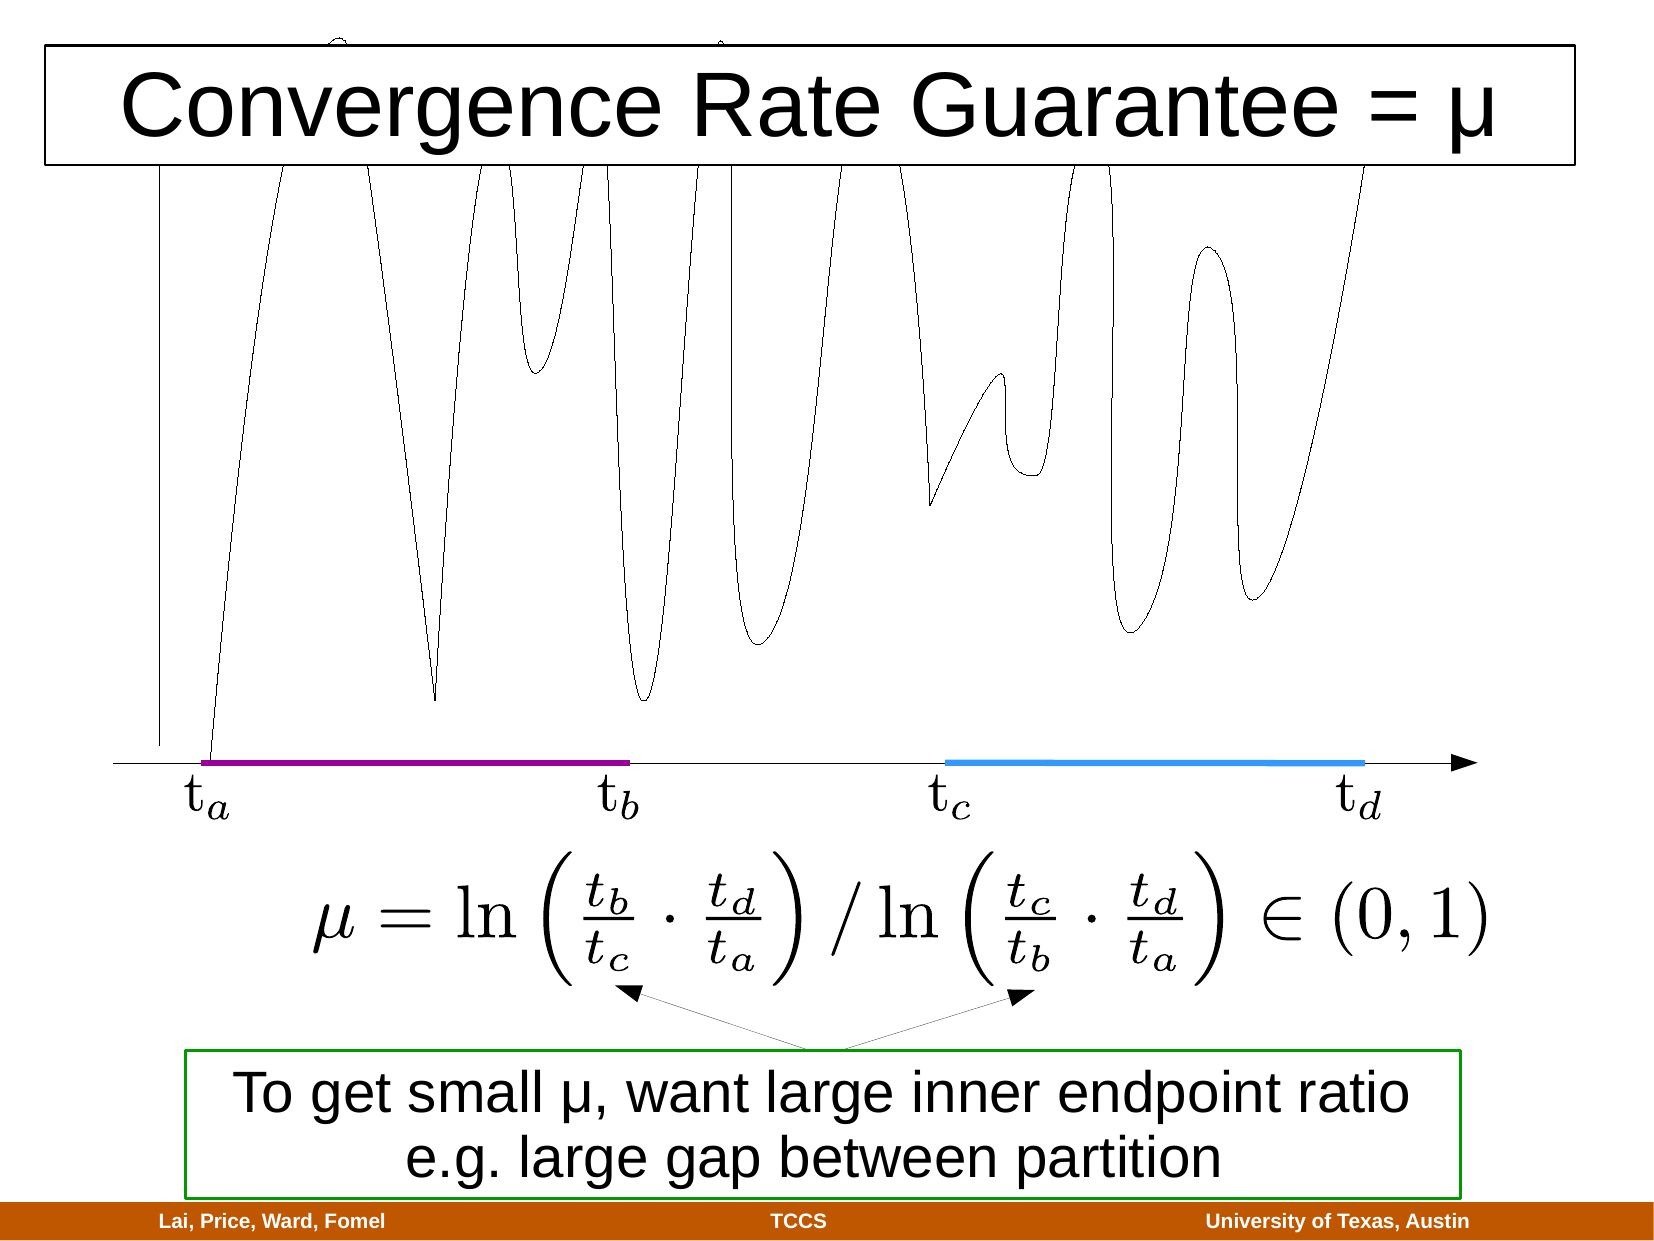

Convergence Rate Guarantee = μ
To get small μ, want large inner endpoint ratio e.g. large gap between partition